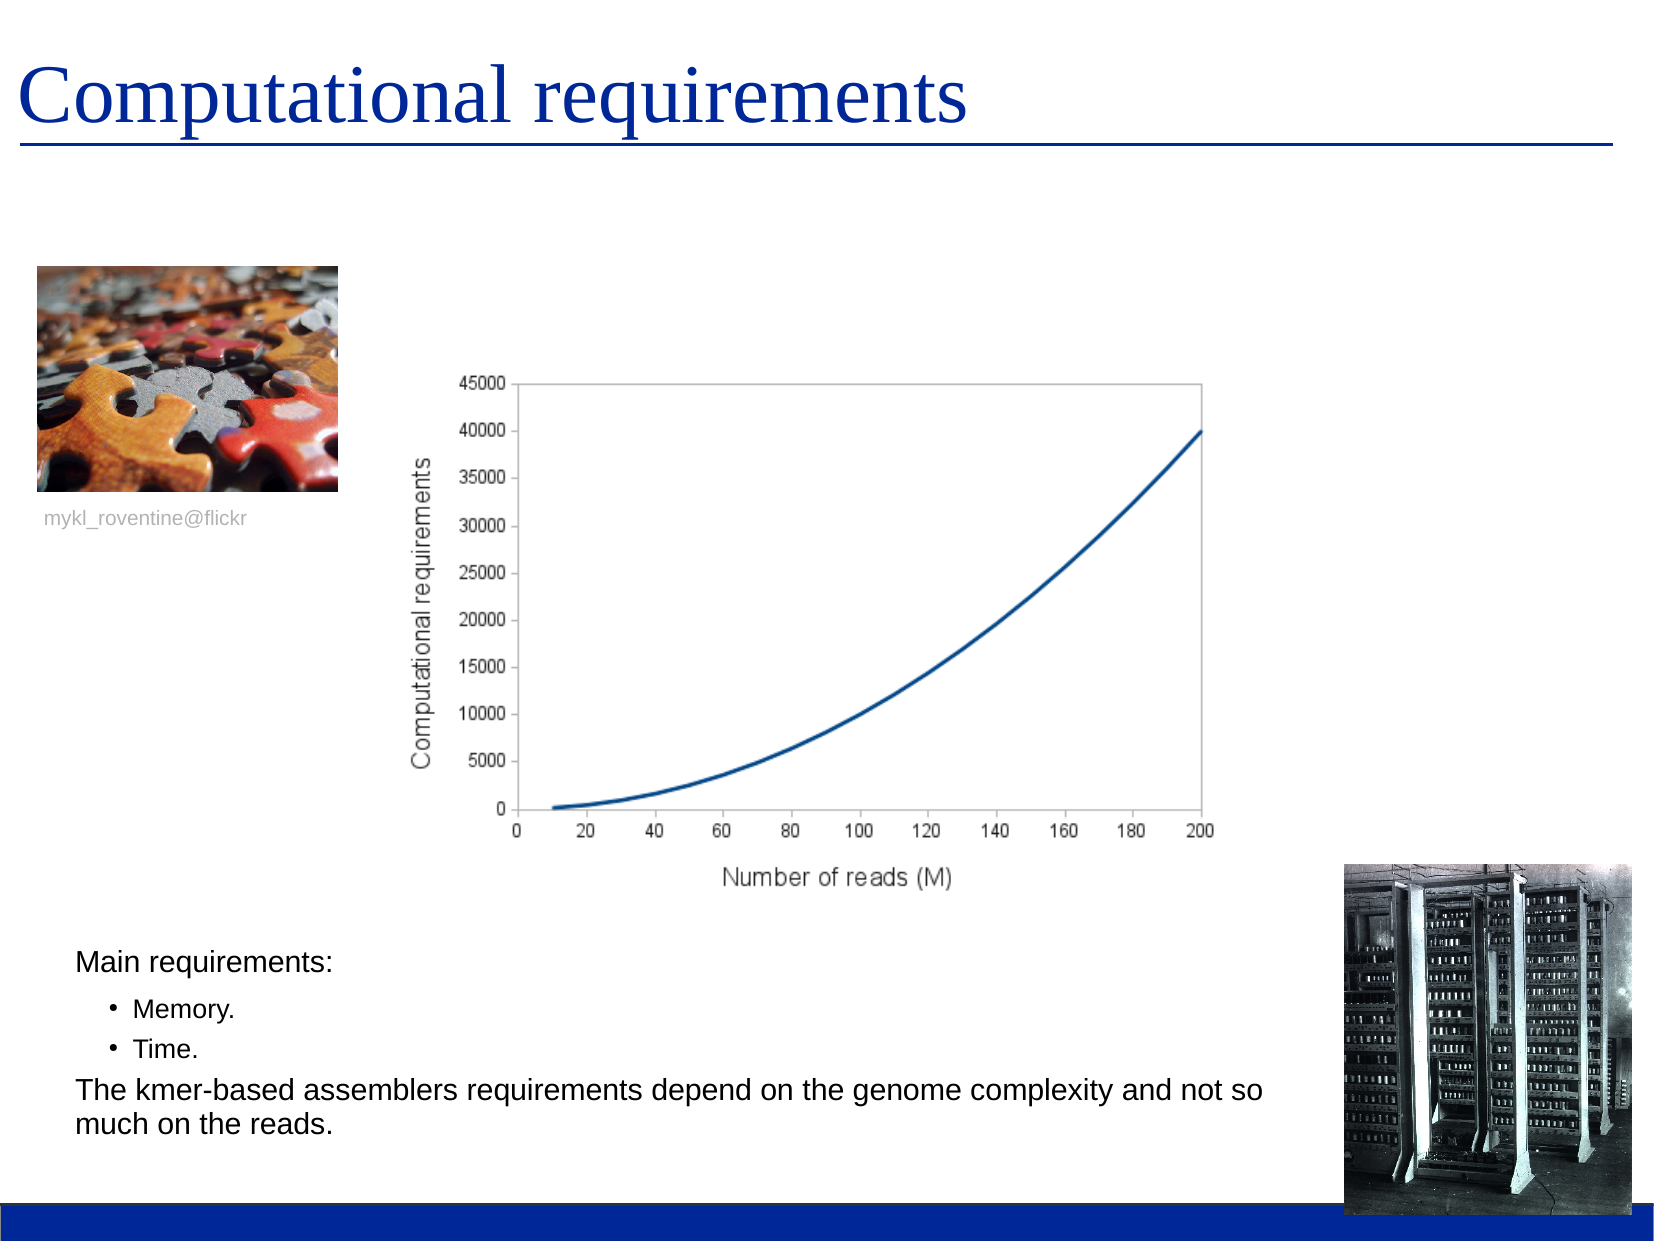

# Computational requirements
mykl_roventine@flickr
Main requirements:
Memory.
Time.
The kmer-based assemblers requirements depend on the genome complexity and not so much on the reads.